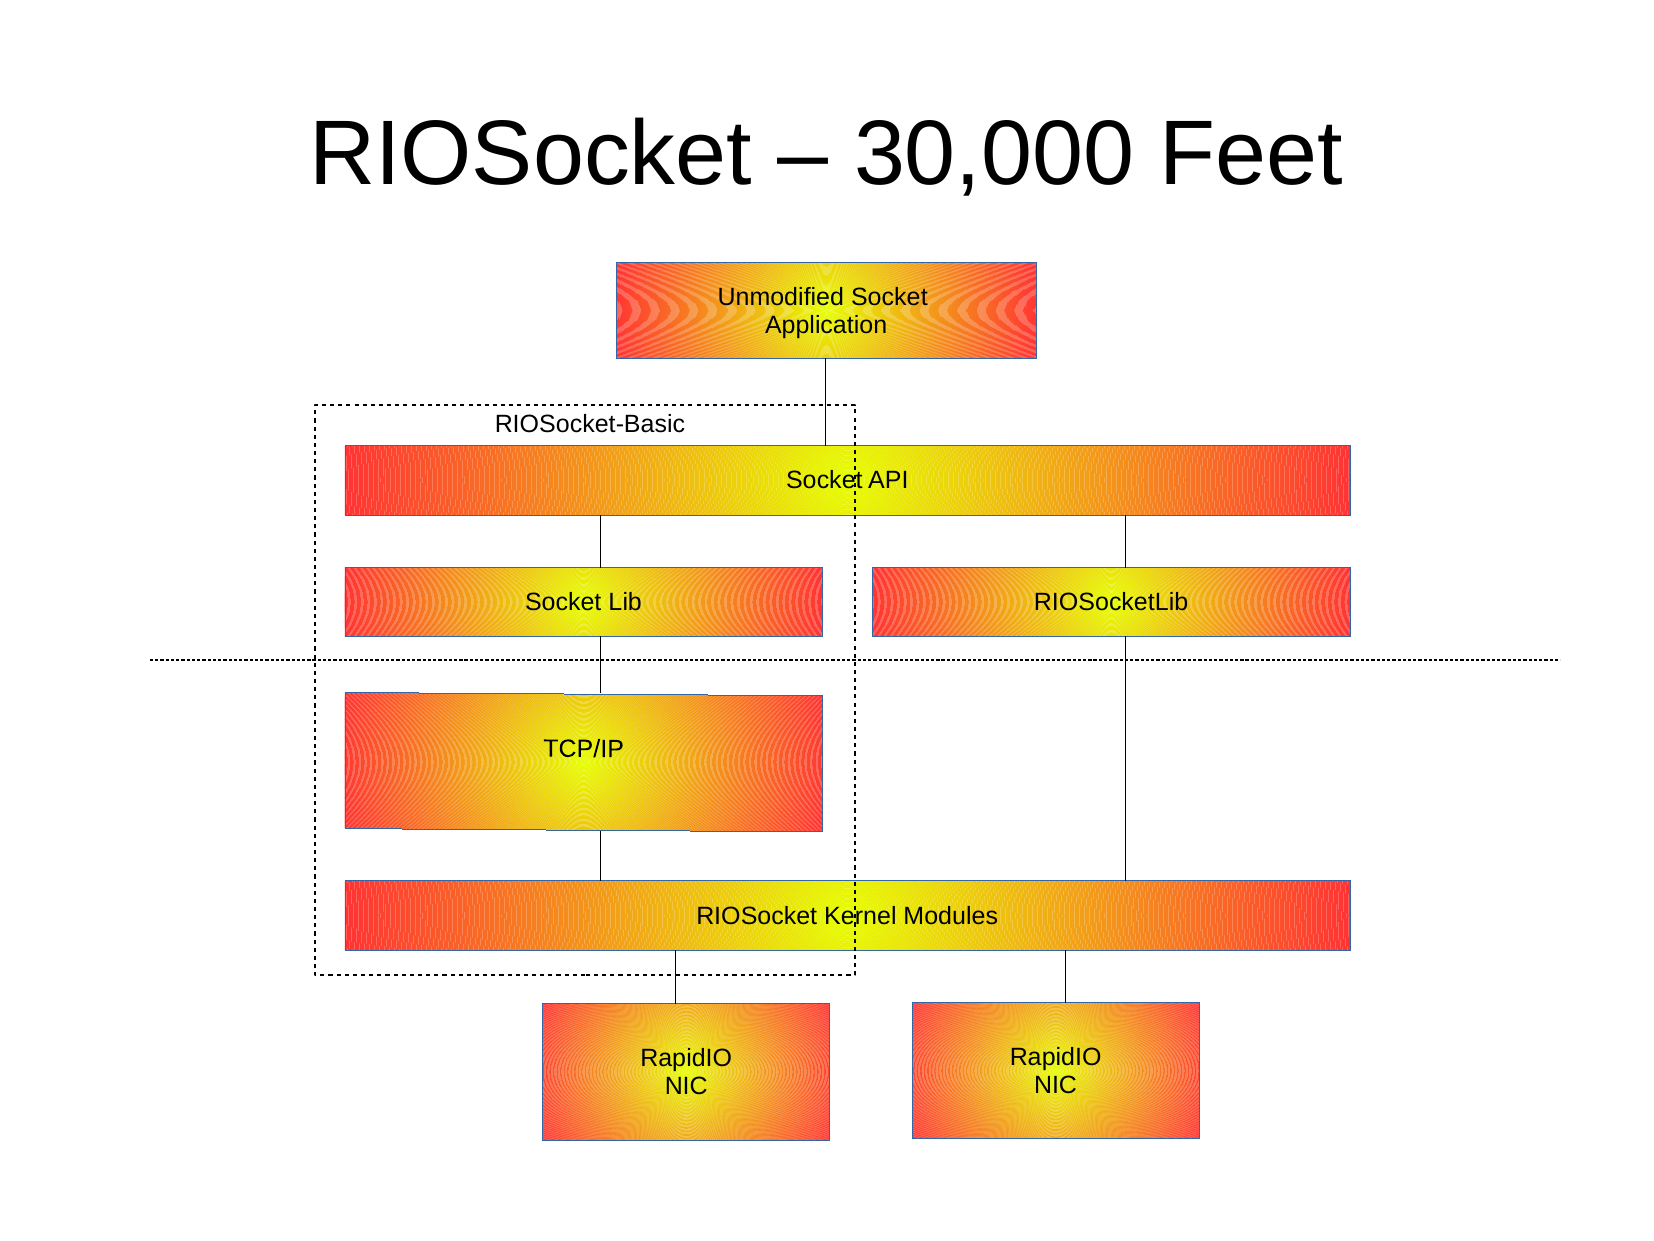

# RIOSocket – 30,000 Feet
Unmodified Socket
Application
RIOSocket-Basic
Socket API
Socket Lib
RIOSocketLib
TCP/IP
RIOSocket Kernel Modules
RapidIO
NIC
RapidIO
NIC